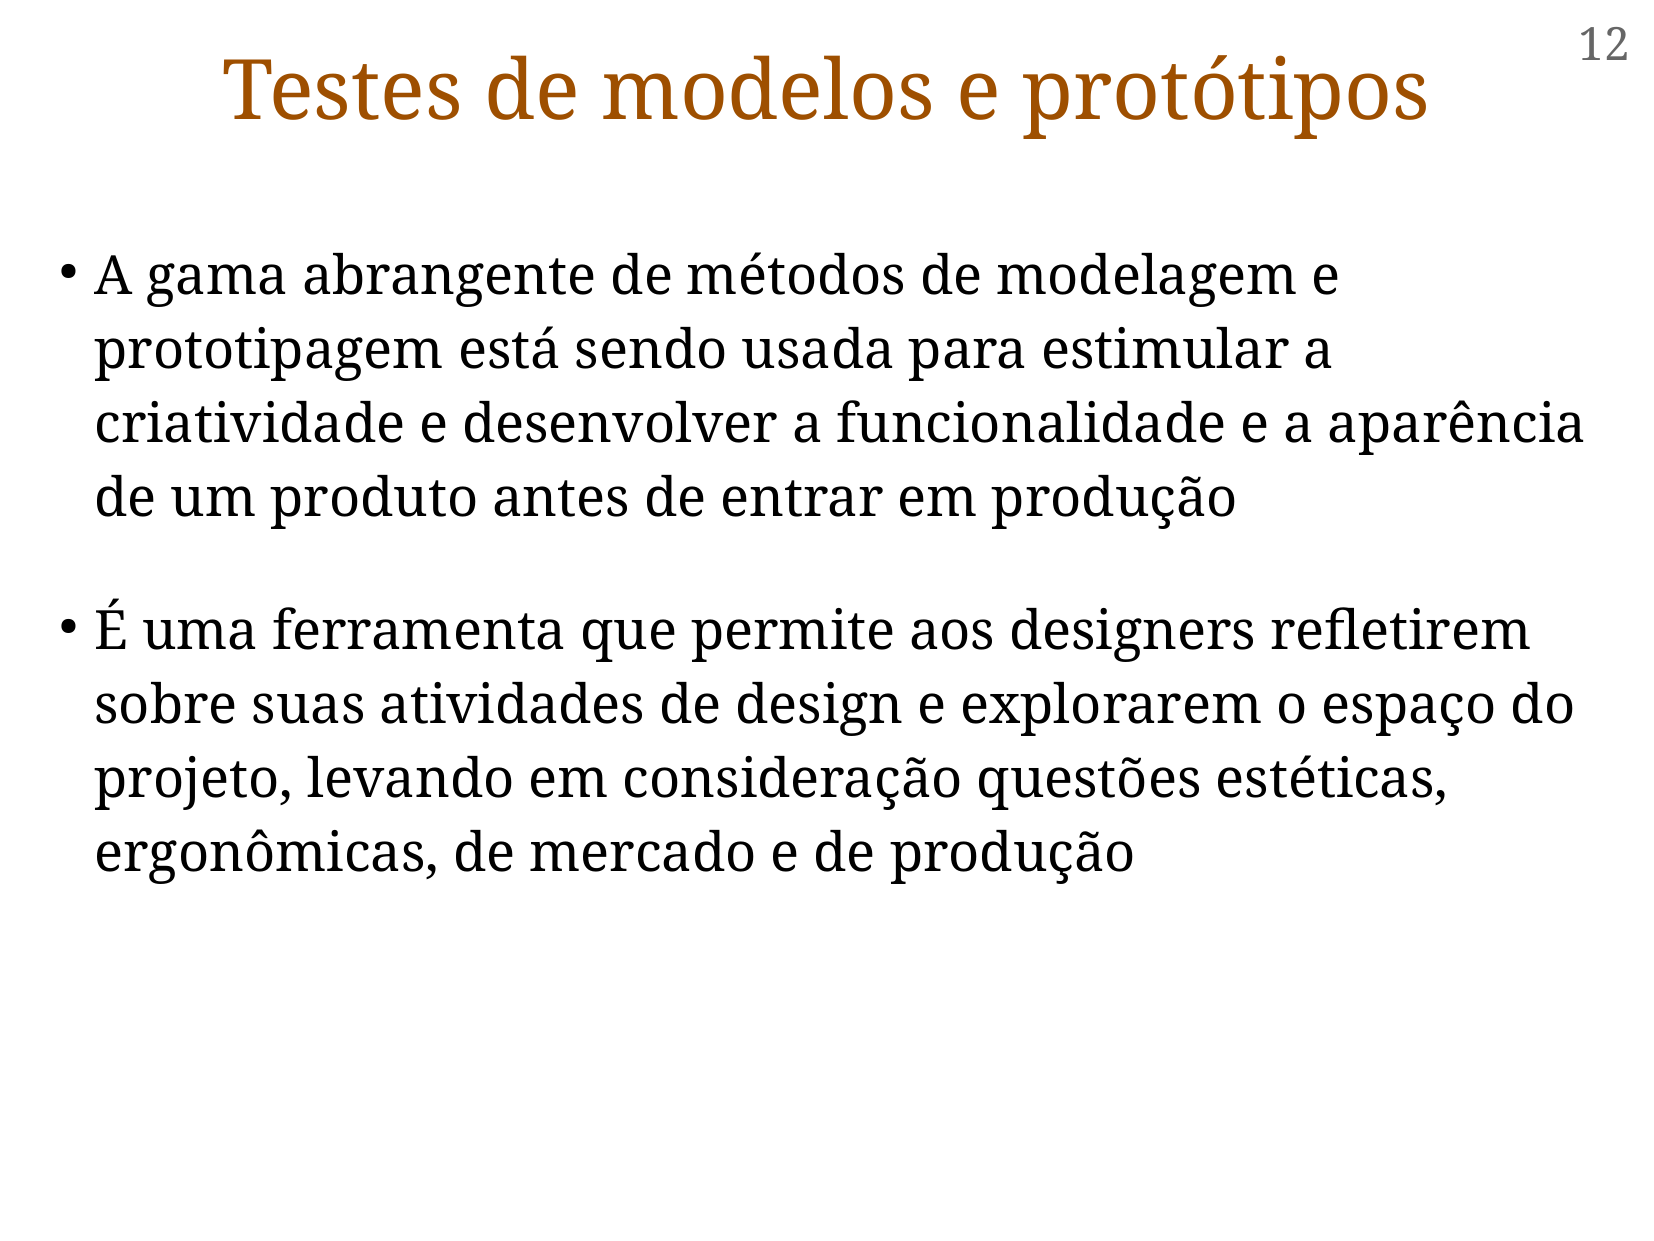

12
# Testes de modelos e protótipos
A gama abrangente de métodos de modelagem e prototipagem está sendo usada para estimular a criatividade e desenvolver a funcionalidade e a aparência de um produto antes de entrar em produção
É uma ferramenta que permite aos designers refletirem sobre suas atividades de design e explorarem o espaço do projeto, levando em consideração questões estéticas, ergonômicas, de mercado e de produção